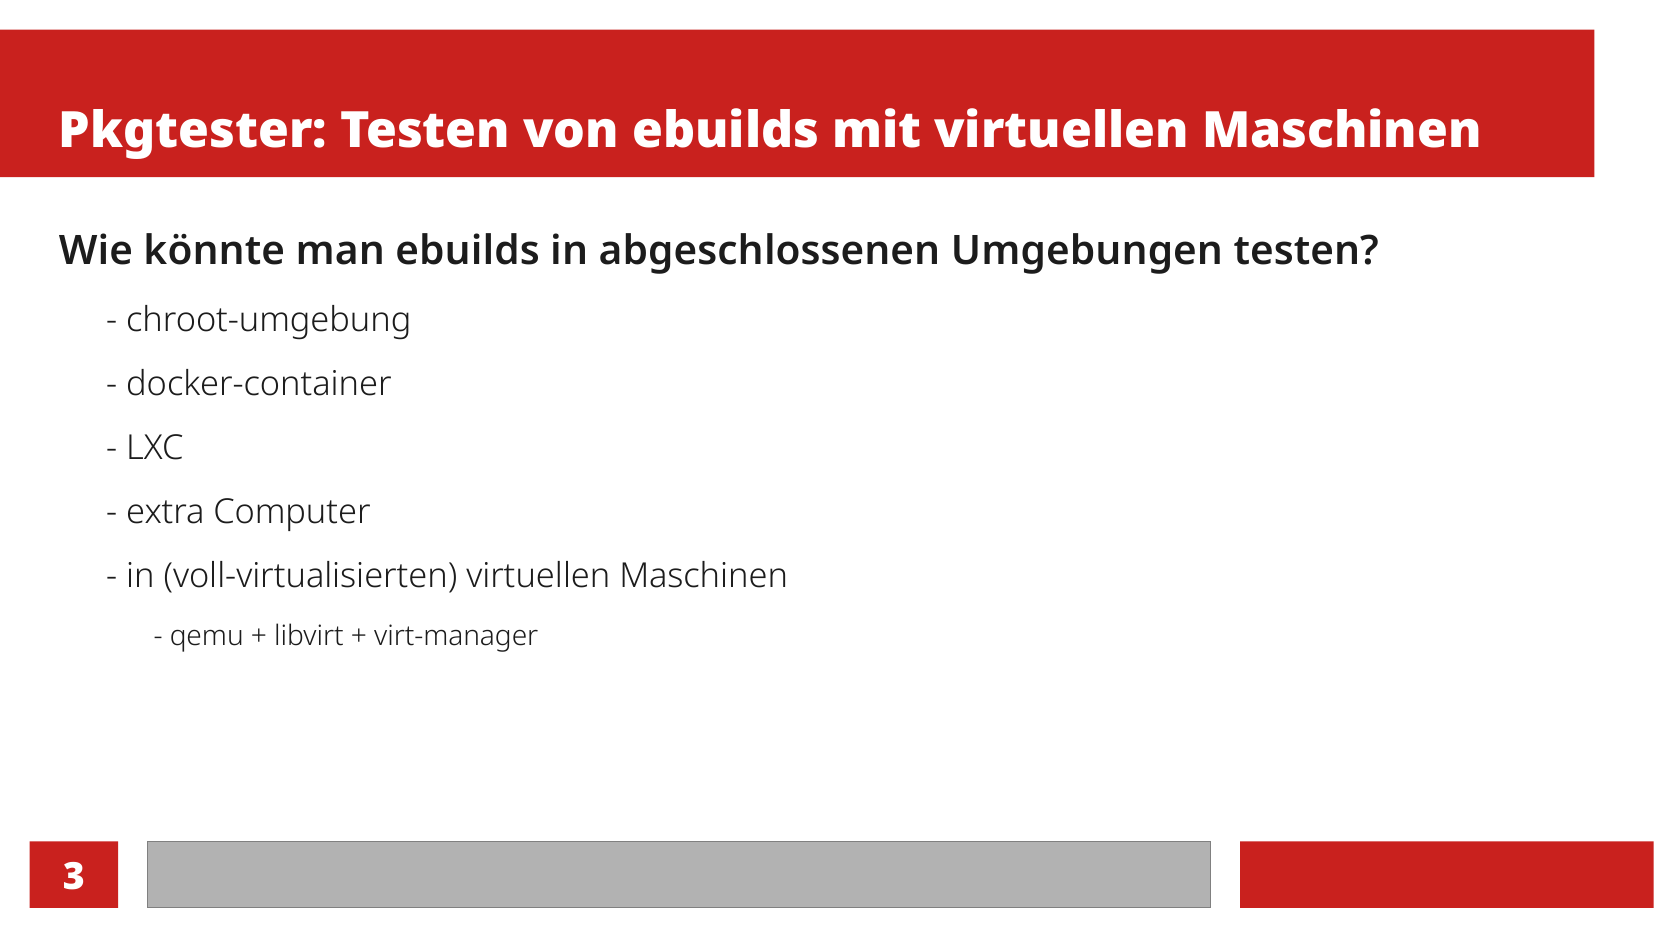

# Pkgtester: Testen von ebuilds mit virtuellen Maschinen
Wie könnte man ebuilds in abgeschlossenen Umgebungen testen?
- chroot-umgebung
- docker-container
- LXC
- extra Computer
- in (voll-virtualisierten) virtuellen Maschinen
- qemu + libvirt + virt-manager
3